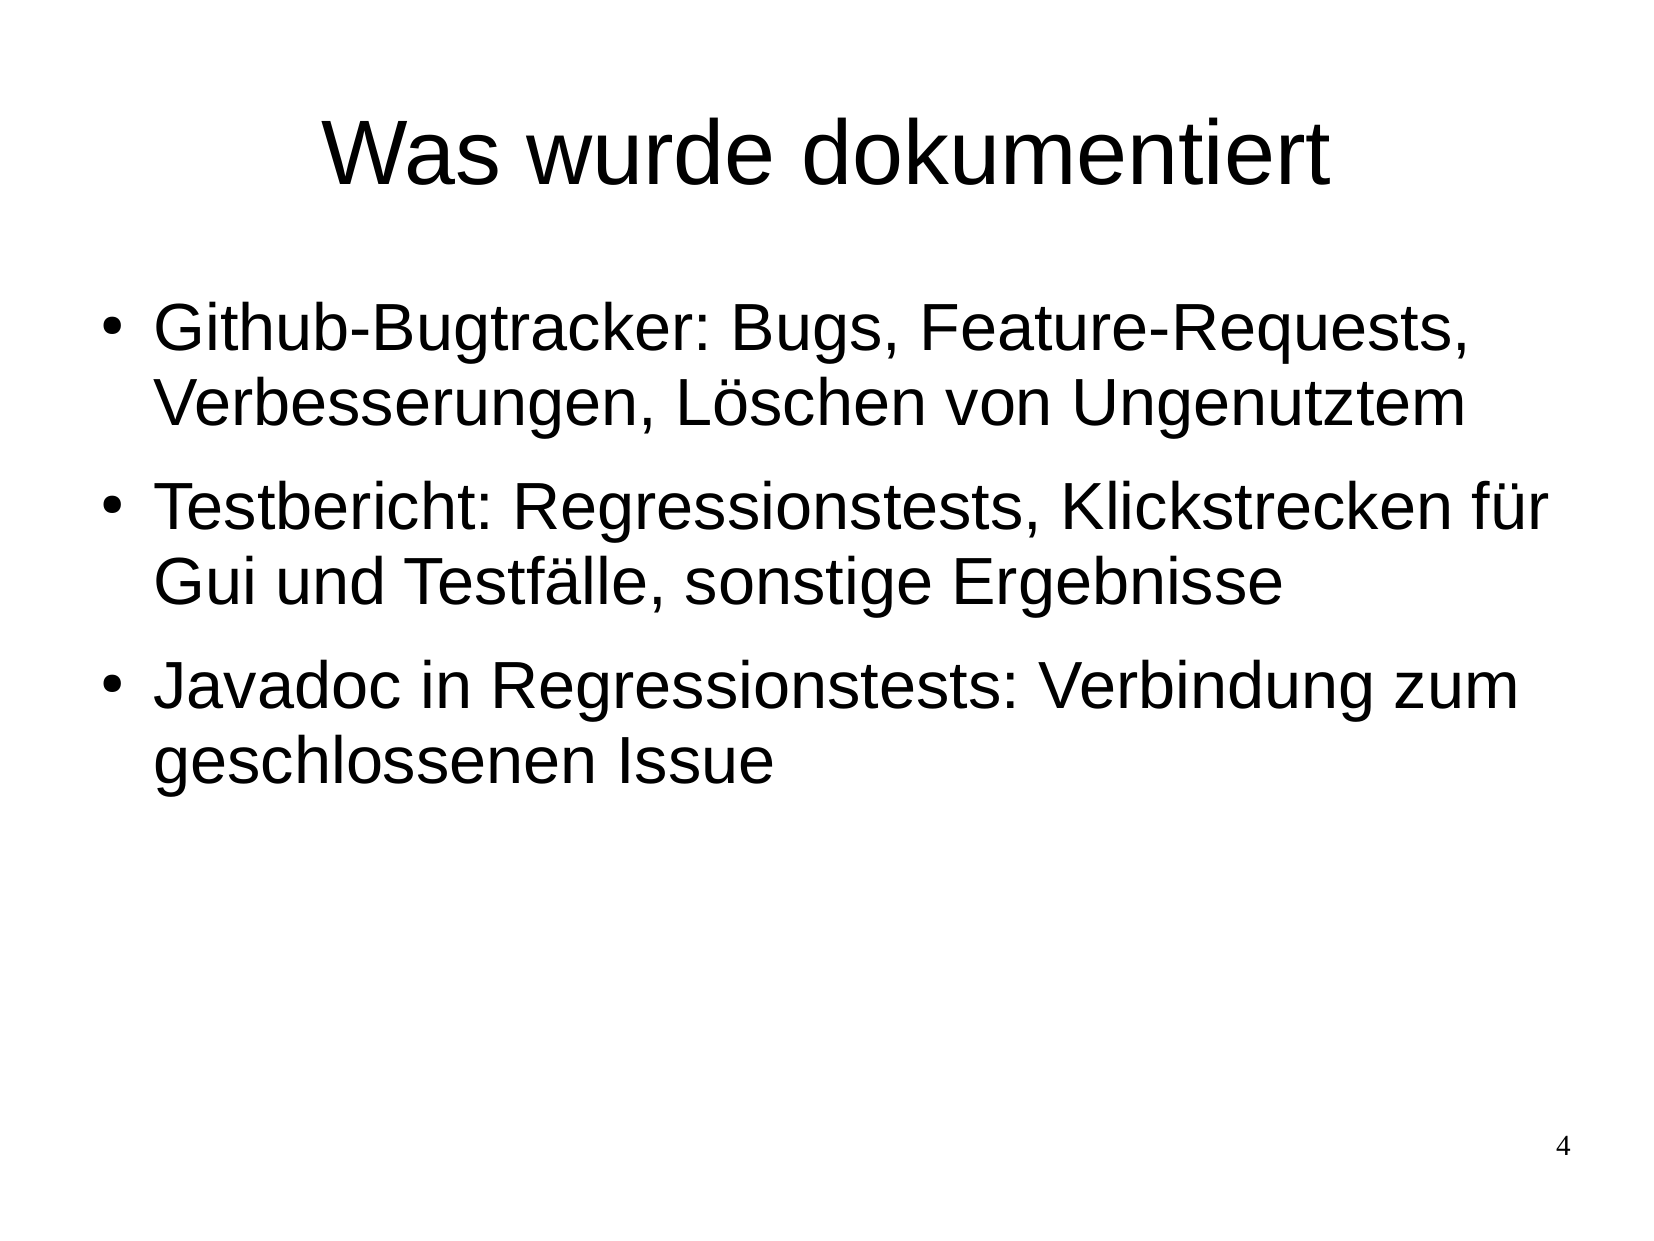

# Was wurde dokumentiert
Github-Bugtracker: Bugs, Feature-Requests, Verbesserungen, Löschen von Ungenutztem
Testbericht: Regressionstests, Klickstrecken für Gui und Testfälle, sonstige Ergebnisse
Javadoc in Regressionstests: Verbindung zum geschlossenen Issue
4